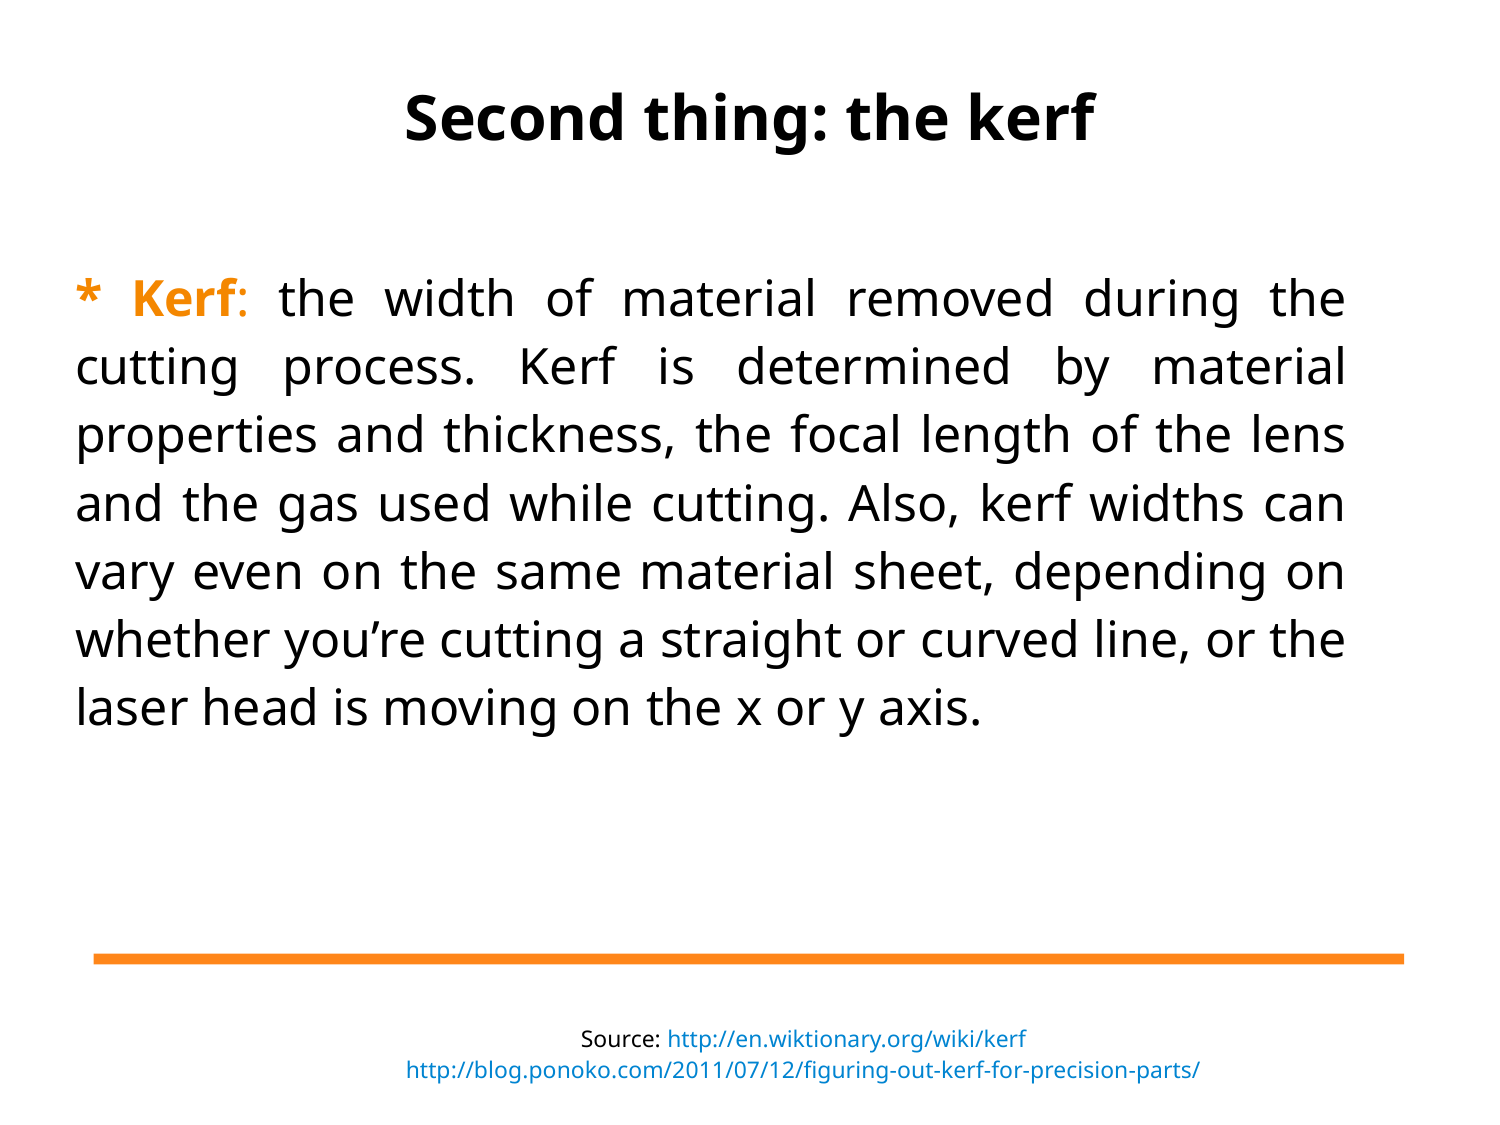

# Second thing: the kerf
* Kerf: the width of material removed during the cutting process. Kerf is determined by material properties and thickness, the focal length of the lens and the gas used while cutting. Also, kerf widths can vary even on the same material sheet, depending on whether you’re cutting a straight or curved line, or the laser head is moving on the x or y axis.
Source: http://en.wiktionary.org/wiki/kerf
http://blog.ponoko.com/2011/07/12/figuring-out-kerf-for-precision-parts/